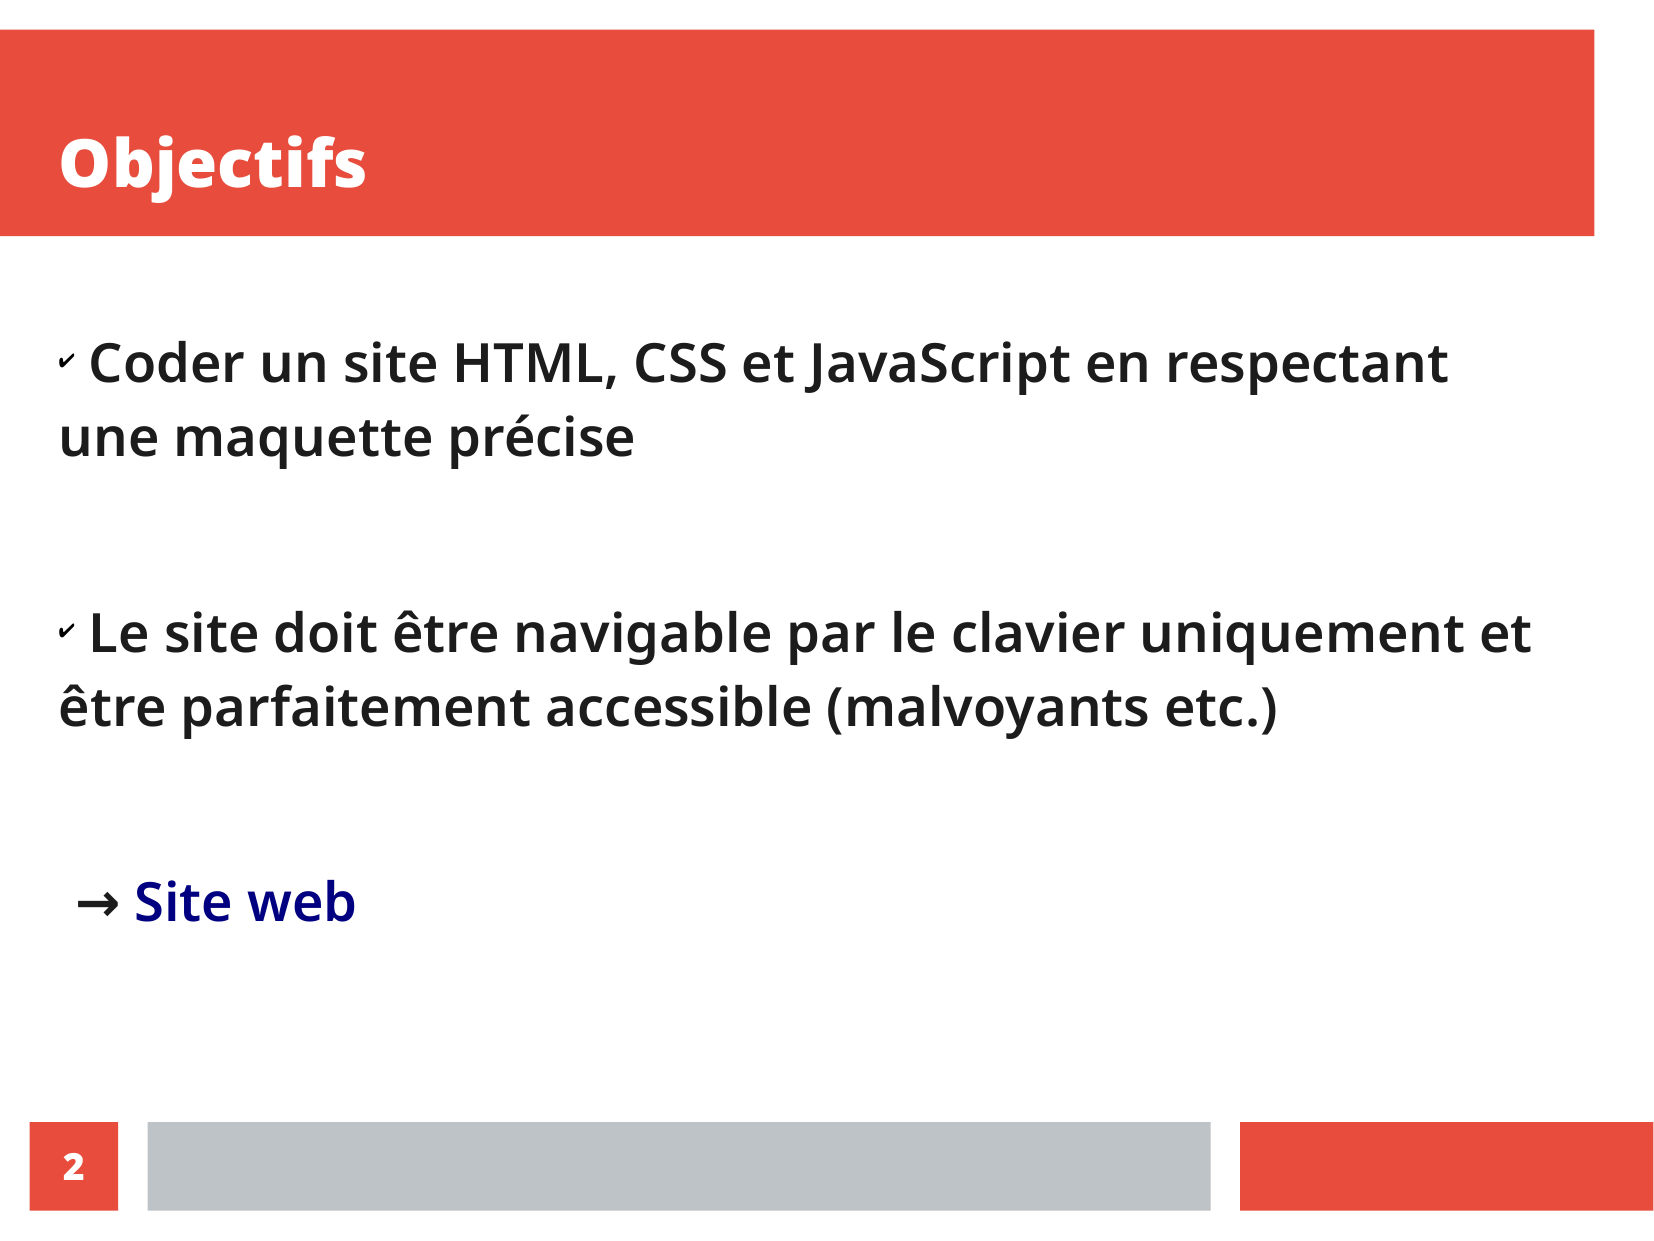

# Objectifs
 Coder un site HTML, CSS et JavaScript en respectant une maquette précise
 Le site doit être navigable par le clavier uniquement et être parfaitement accessible (malvoyants etc.)
→ Site web
2